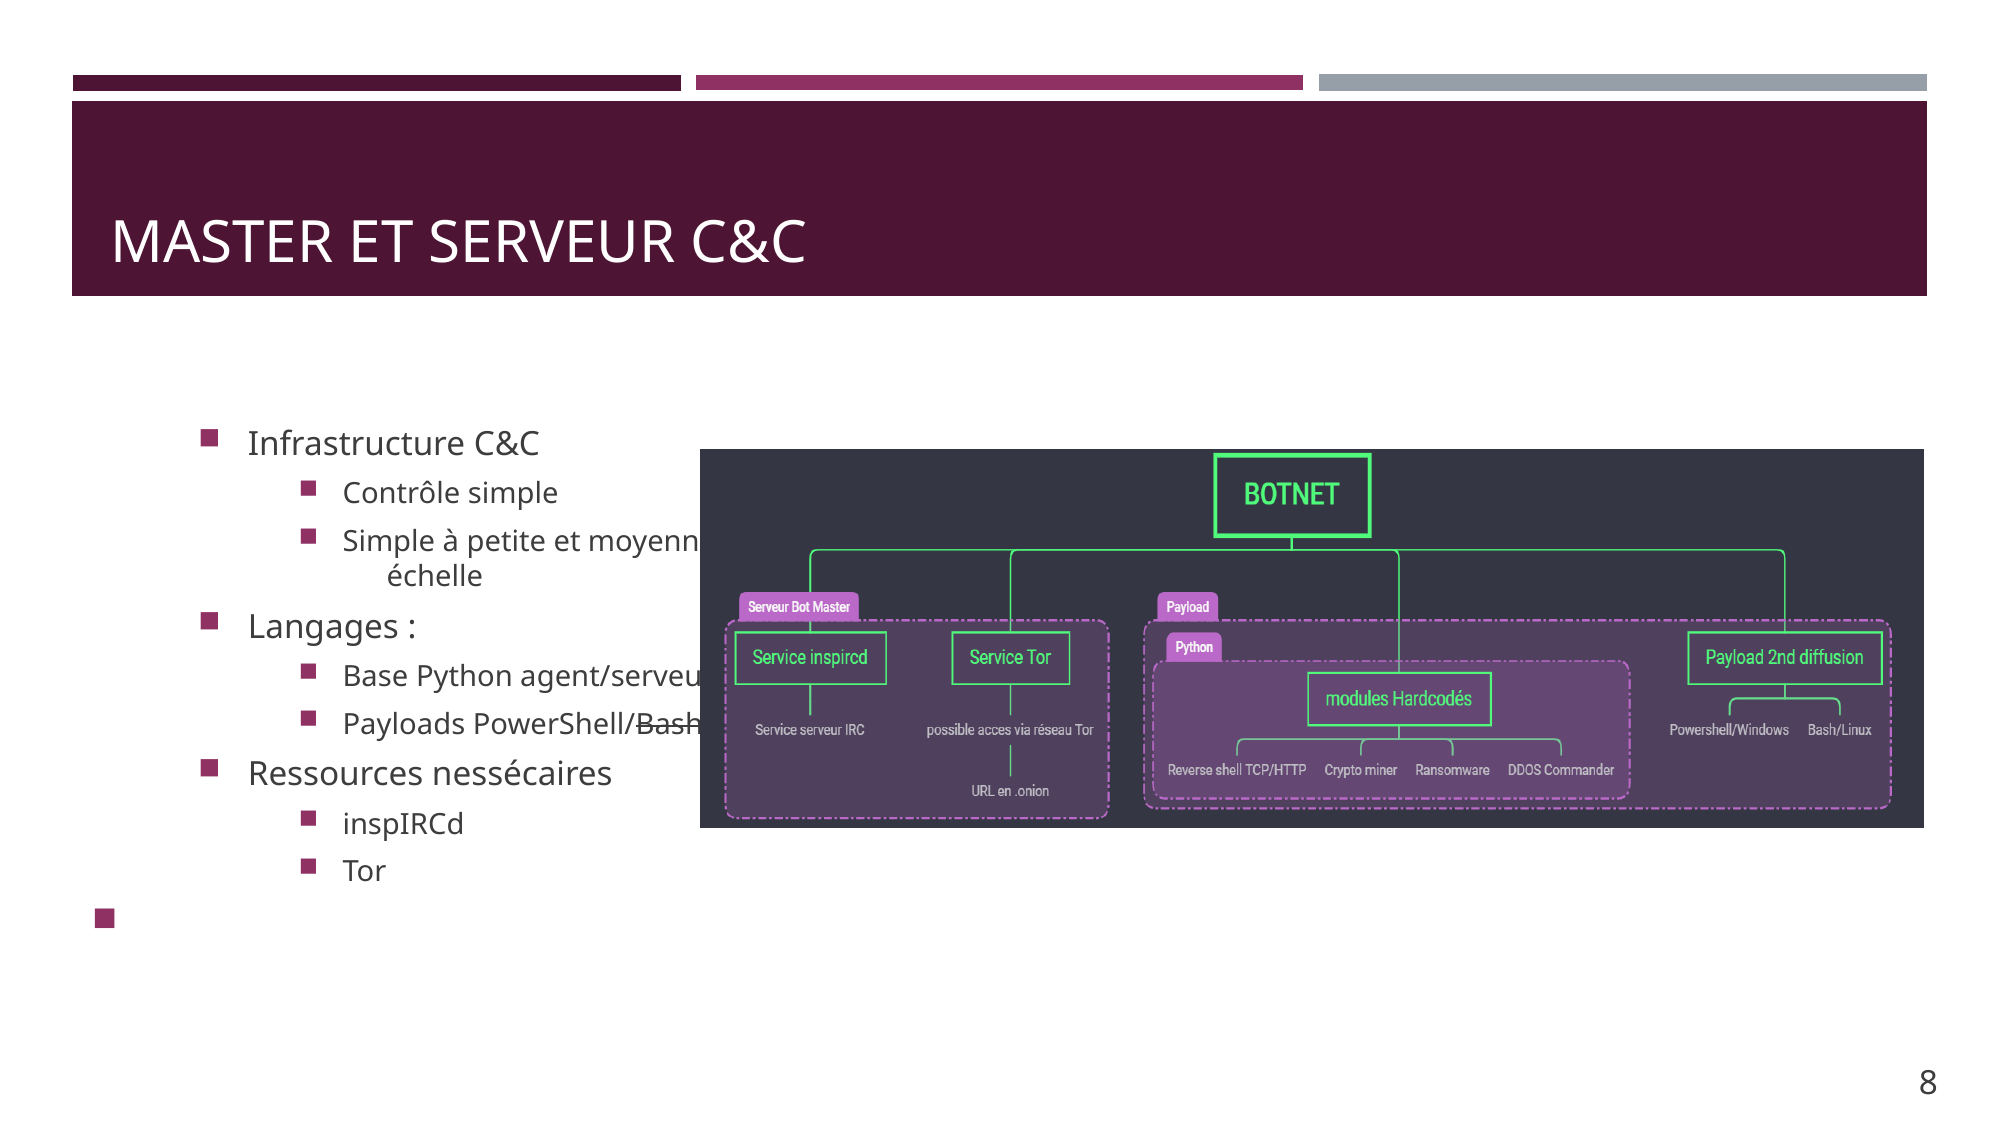

# Master et serveur C&c
Infrastructure C&C
Contrôle simple
Simple à petite et moyenne échelle
Langages :
Base Python agent/serveur
Payloads PowerShell/Bash
Ressources nessécaires
inspIRCd
Tor
8